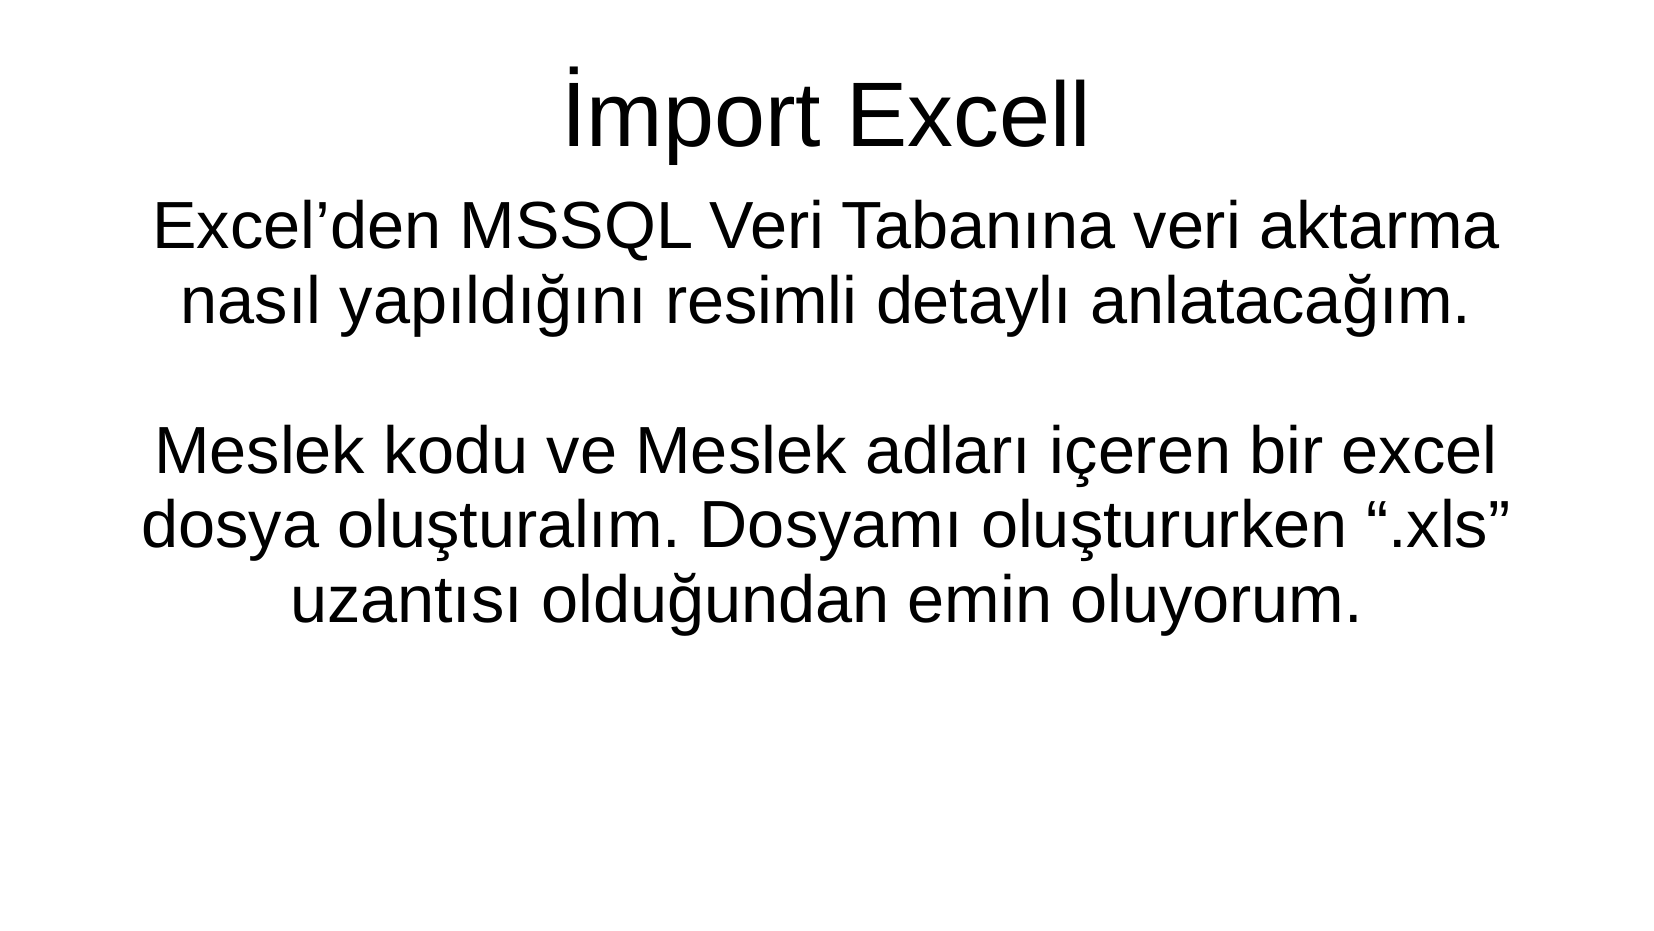

# İmport Excell
Excel’den MSSQL Veri Tabanına veri aktarma nasıl yapıldığını resimli detaylı anlatacağım.
Meslek kodu ve Meslek adları içeren bir excel dosya oluşturalım. Dosyamı oluştururken “.xls” uzantısı olduğundan emin oluyorum.